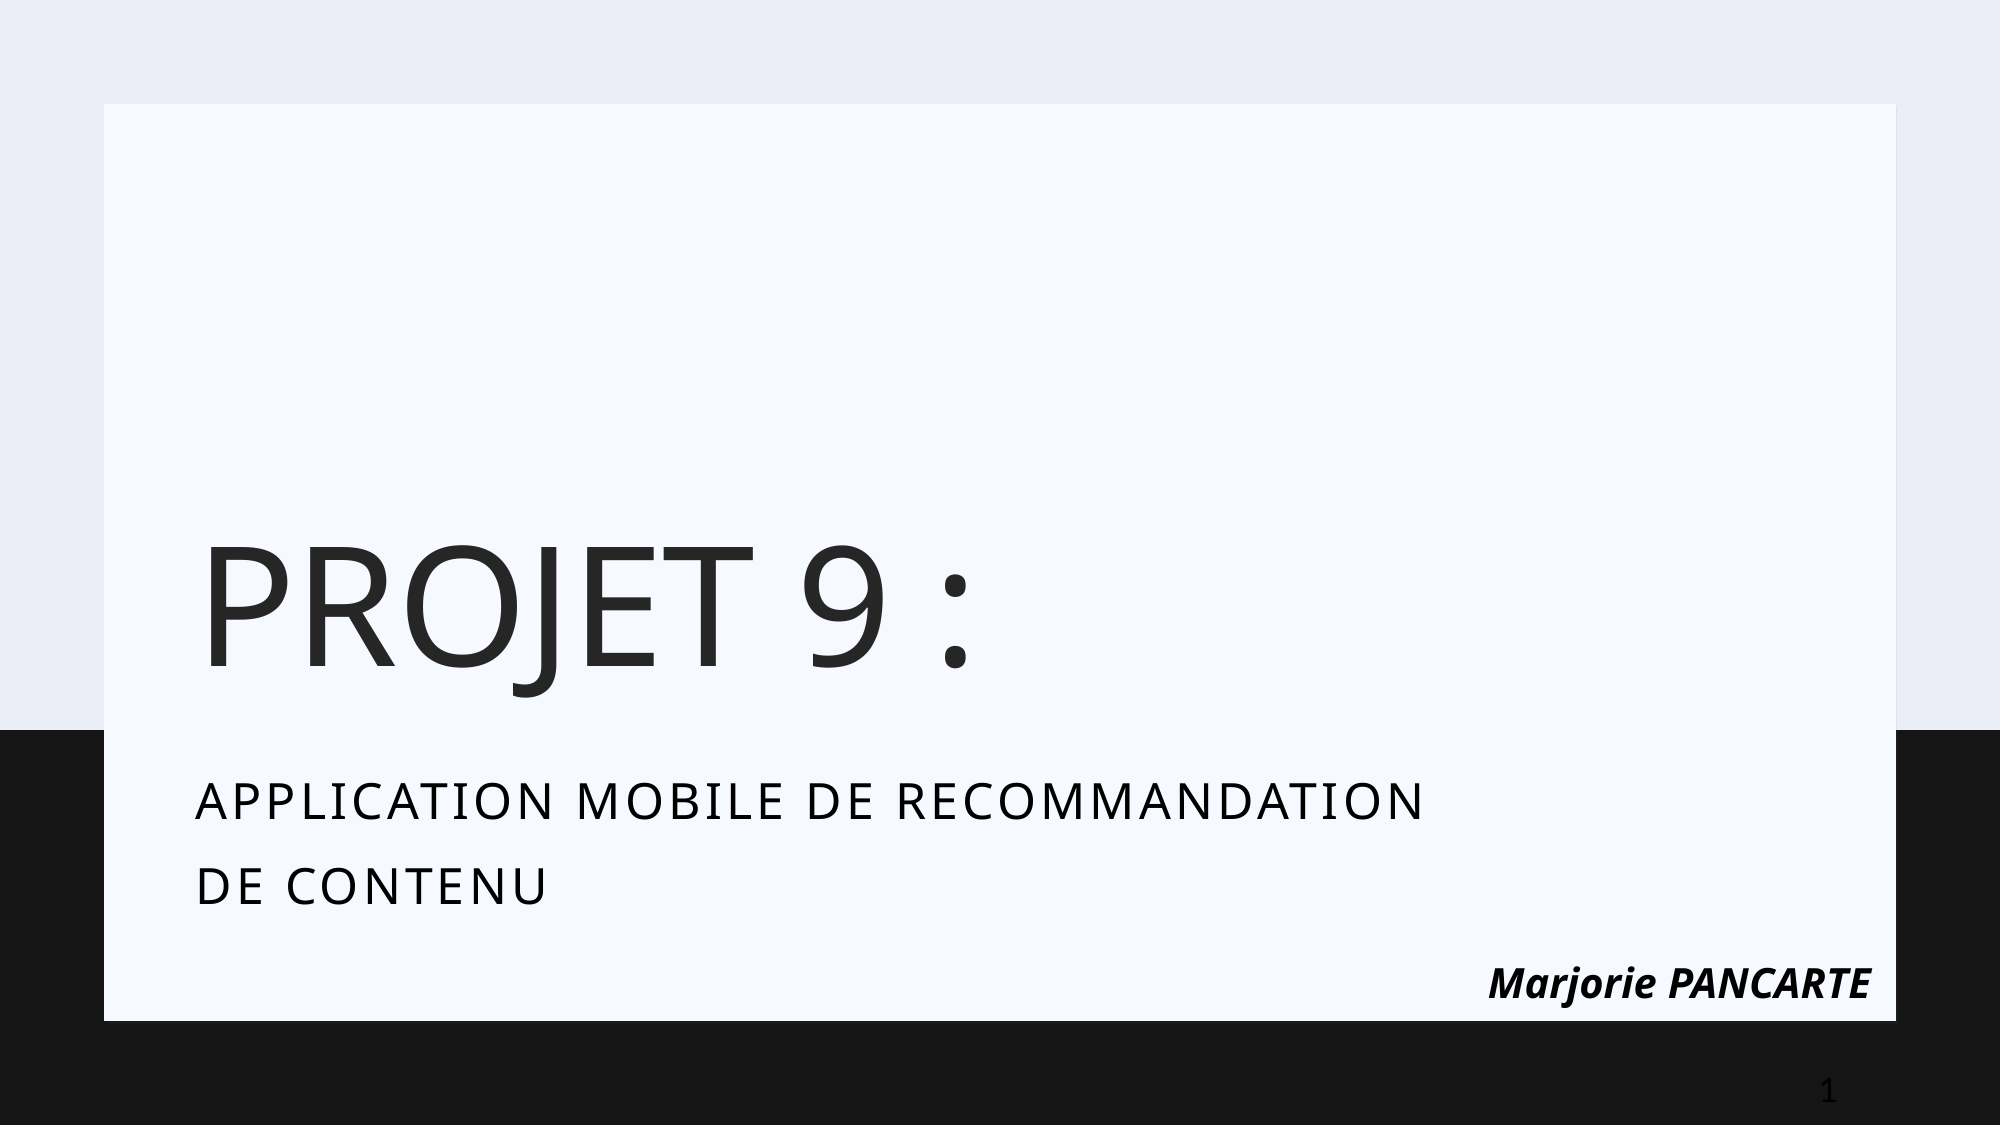

Projet 9 :
# Application mobile de recommandation
de contenu
Marjorie PANCARTE
1